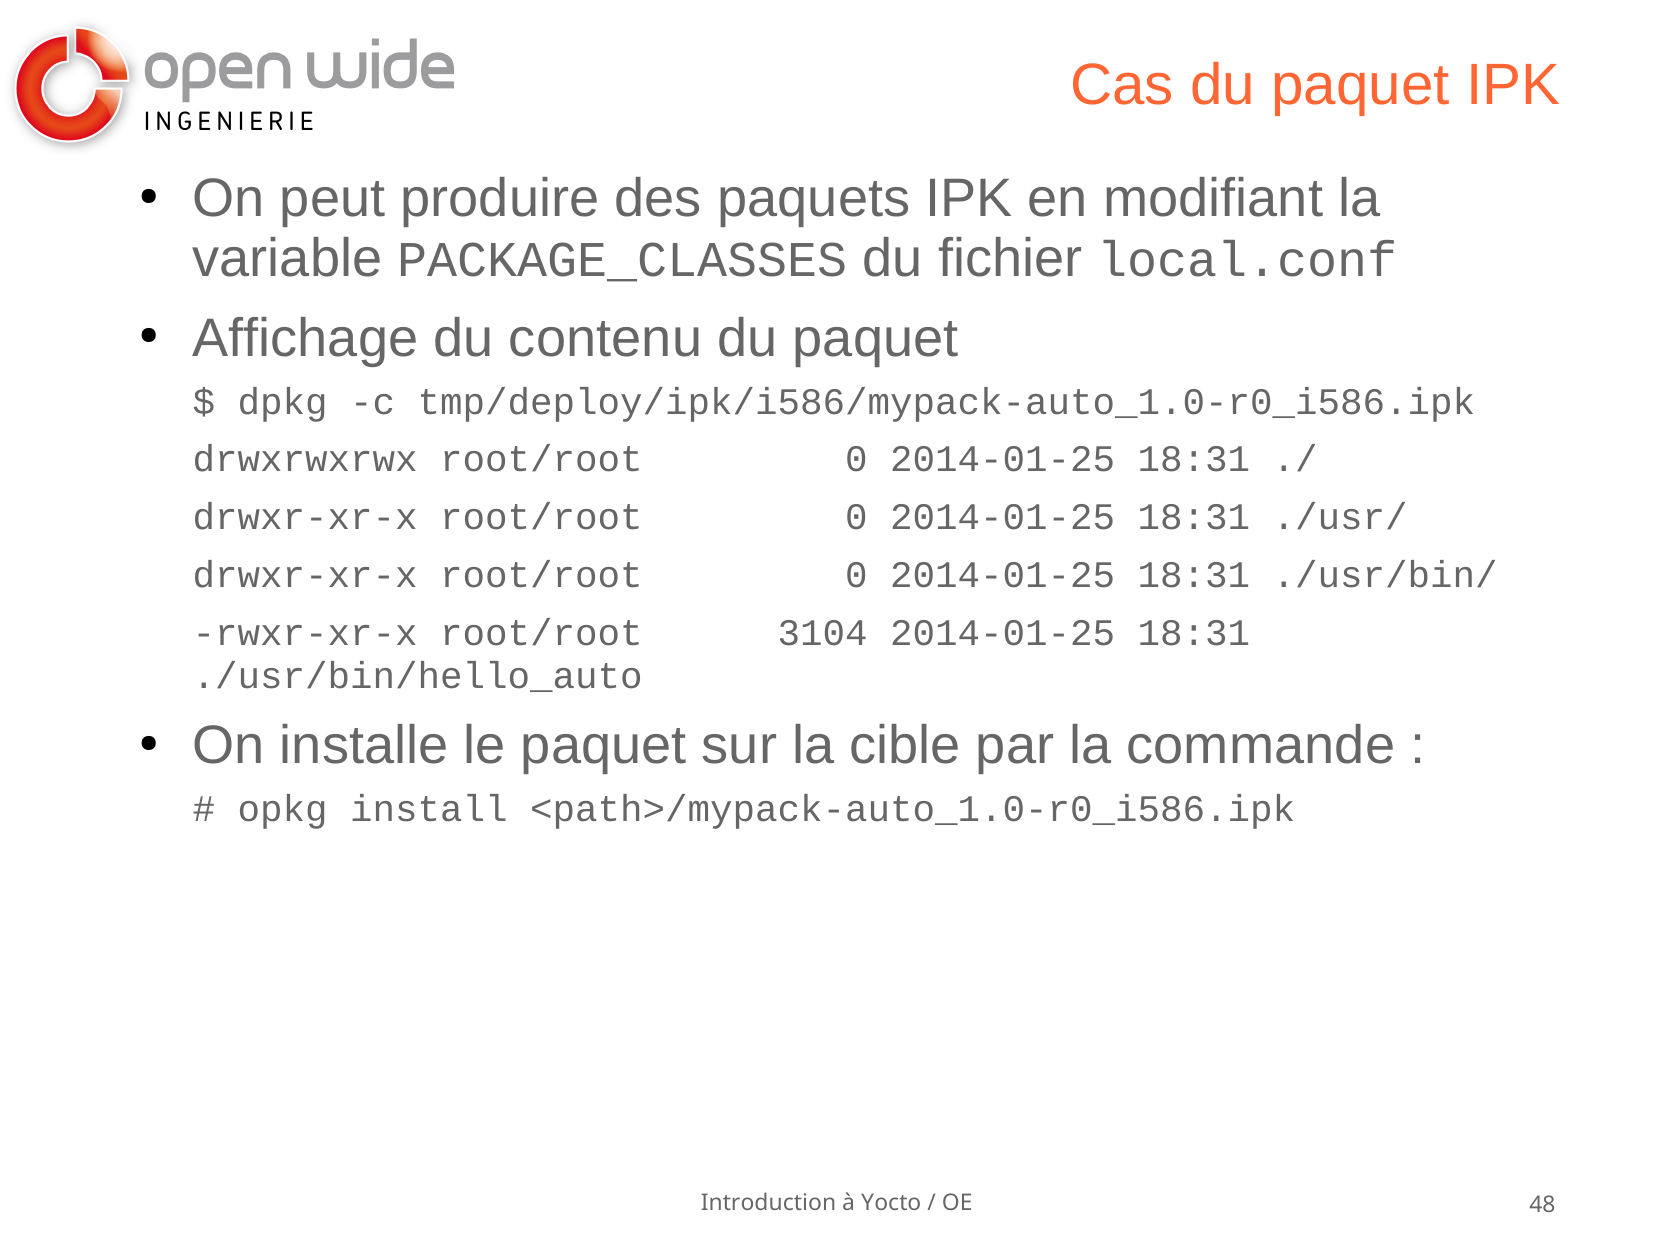

# Cas du paquet IPK
On peut produire des paquets IPK en modifiant la variable PACKAGE_CLASSES du fichier local.conf
Affichage du contenu du paquet
$ dpkg -c tmp/deploy/ipk/i586/mypack-auto_1.0-r0_i586.ipk
drwxrwxrwx root/root 0 2014-01-25 18:31 ./
drwxr-xr-x root/root 0 2014-01-25 18:31 ./usr/
drwxr-xr-x root/root 0 2014-01-25 18:31 ./usr/bin/
-rwxr-xr-x root/root 3104 2014-01-25 18:31 ./usr/bin/hello_auto
On installe le paquet sur la cible par la commande :
# opkg install <path>/mypack-auto_1.0-r0_i586.ipk